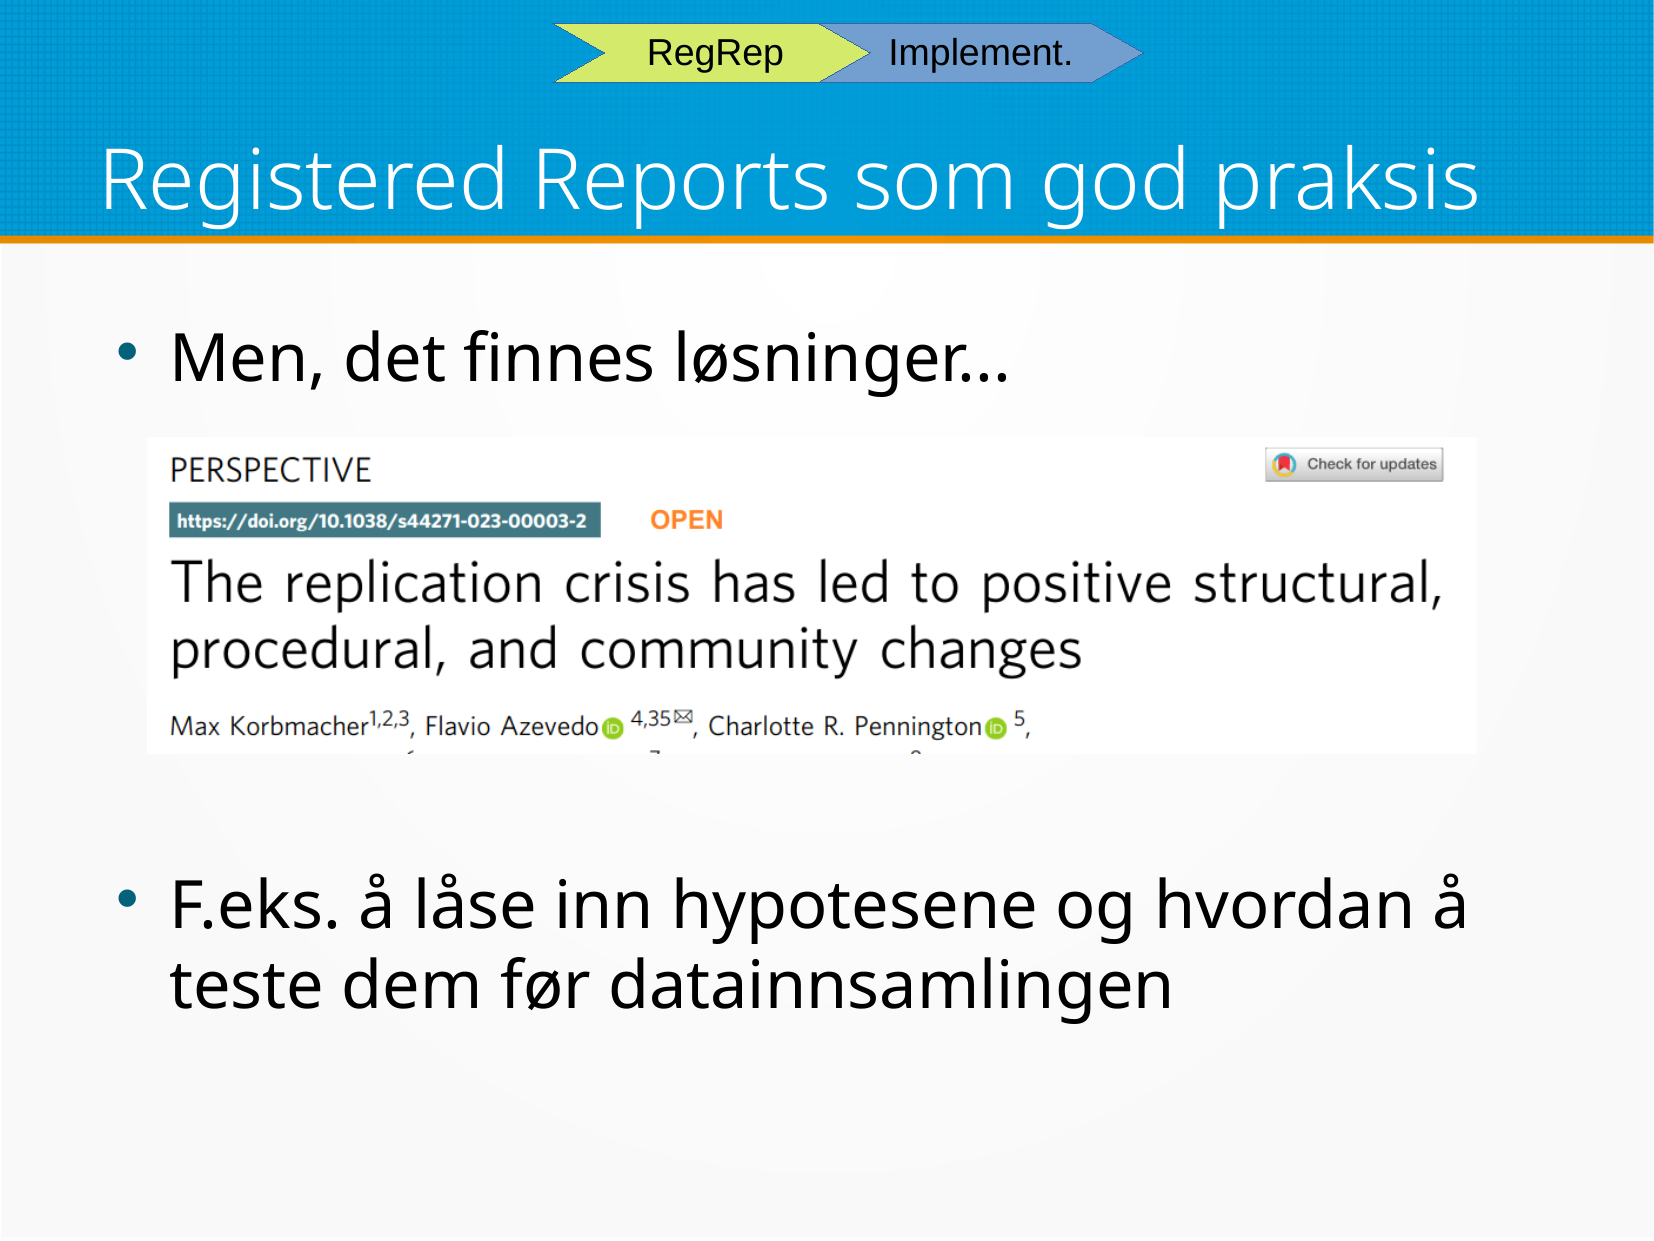

# Registered Reports som god praksis
RegRep
Implement.
Men, det finnes løsninger...
F.eks. å låse inn hypotesene og hvordan å teste dem før datainnsamlingen